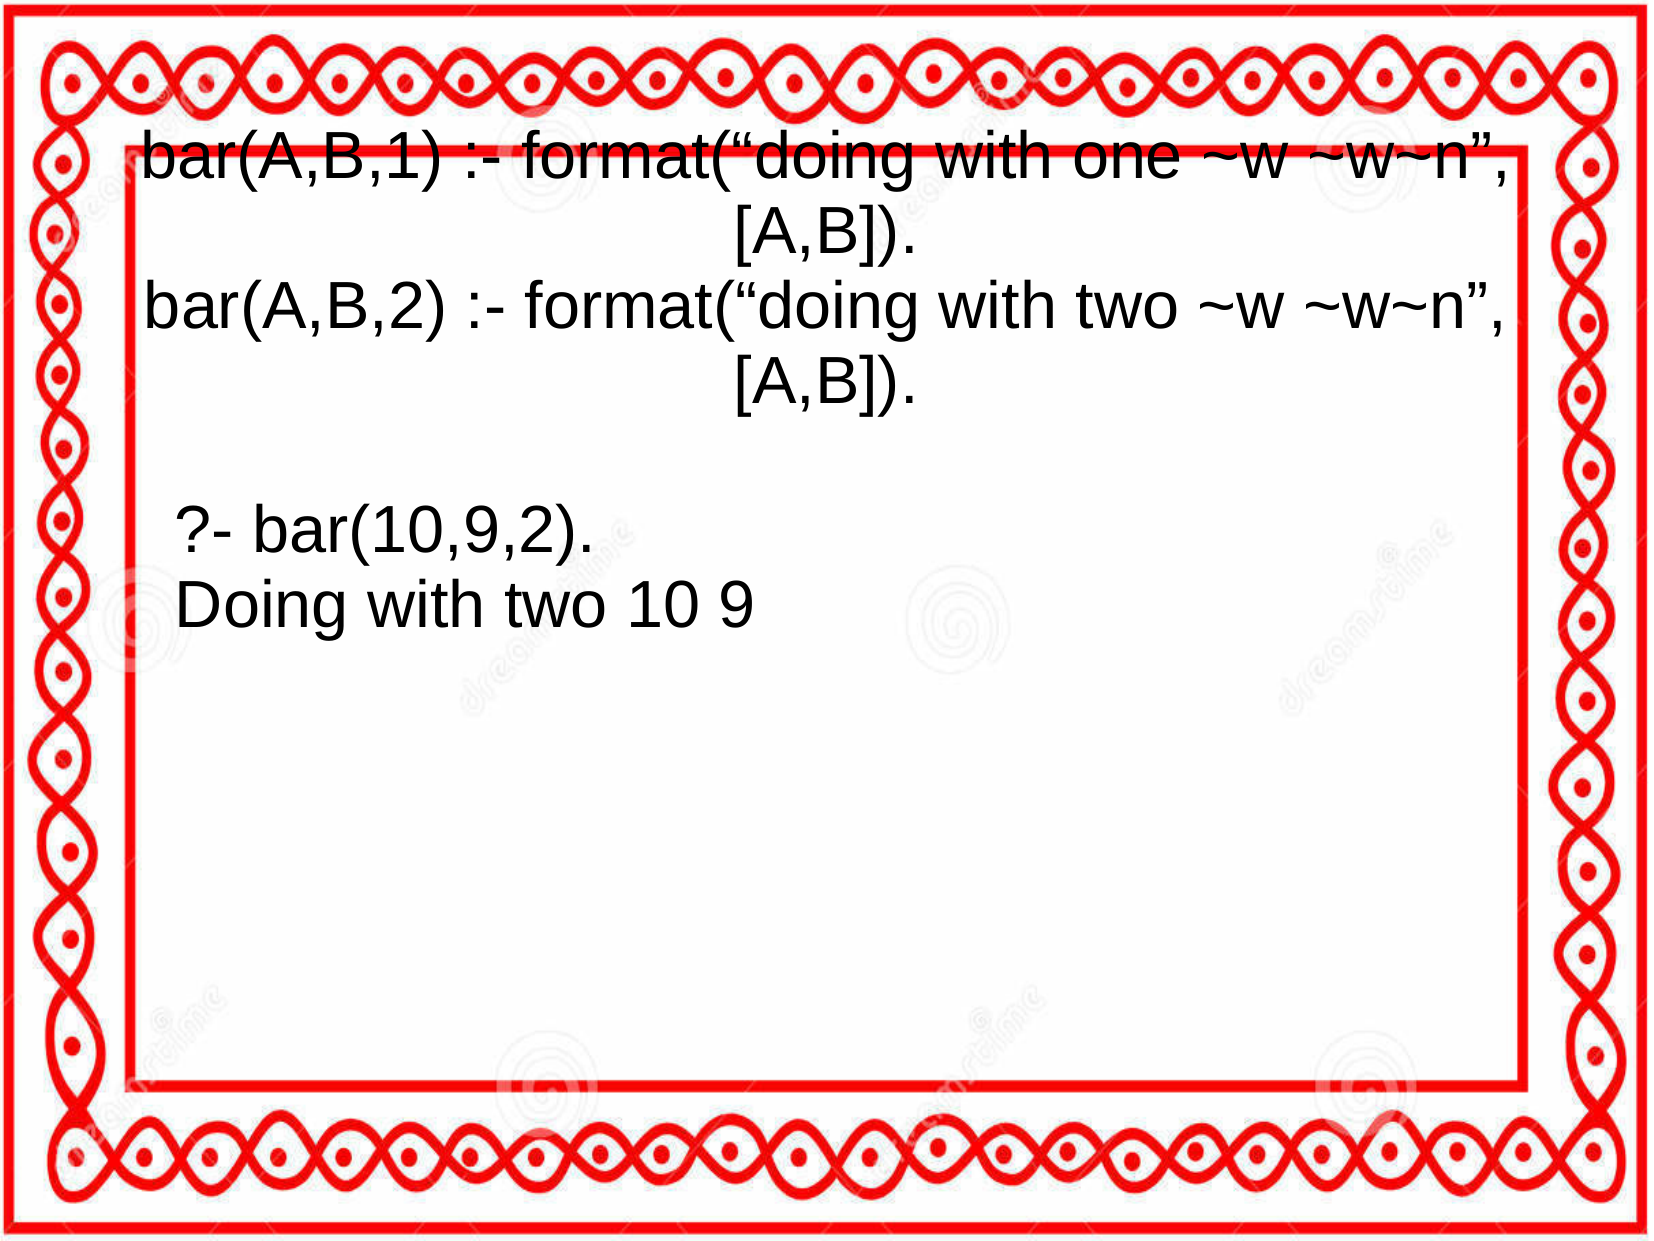

# bar(A,B,1) :- format(“doing with one ~w ~w~n”, [A,B]).
bar(A,B,2) :- format(“doing with two ~w ~w~n”, [A,B]).
 ?- bar(10,9,2).
 Doing with two 10 9